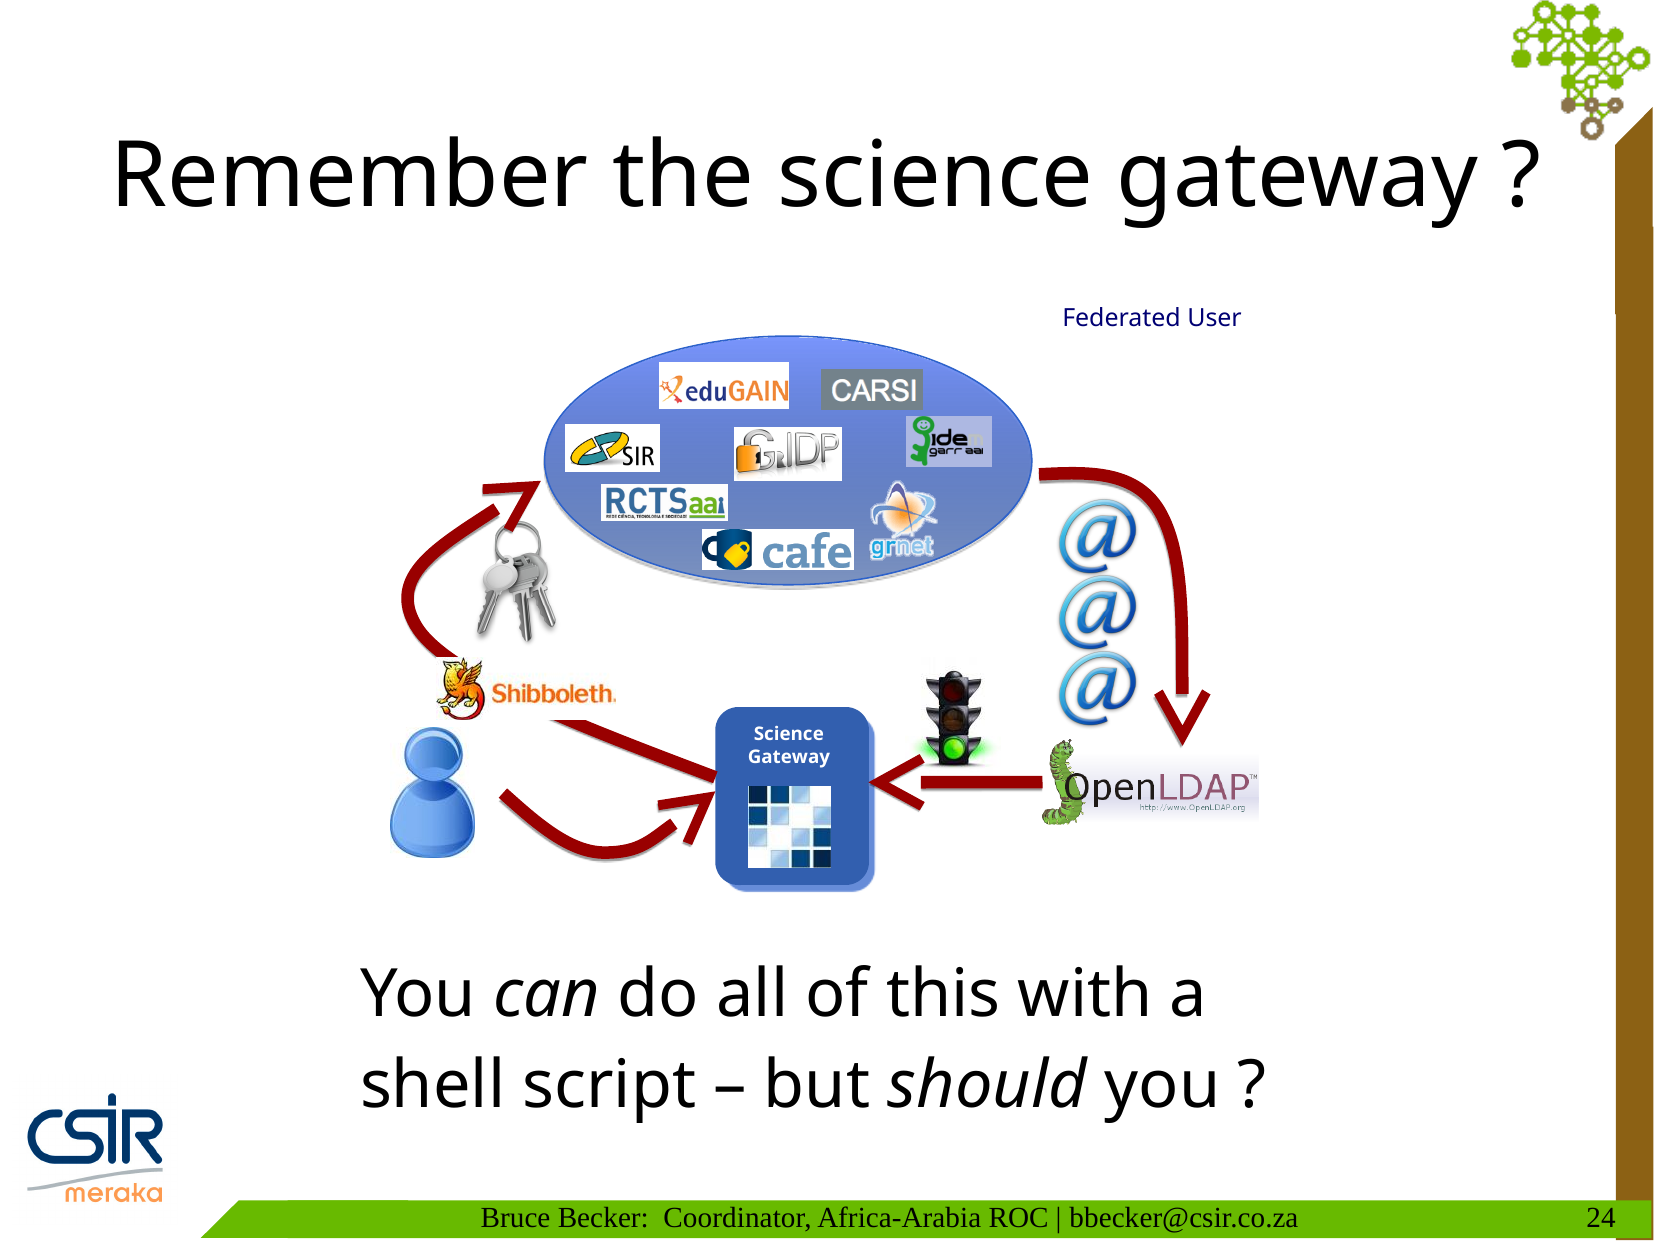

# Remember the science gateway ?
Federated User
Science Gateway
You can do all of this with a shell script – but should you ?
24